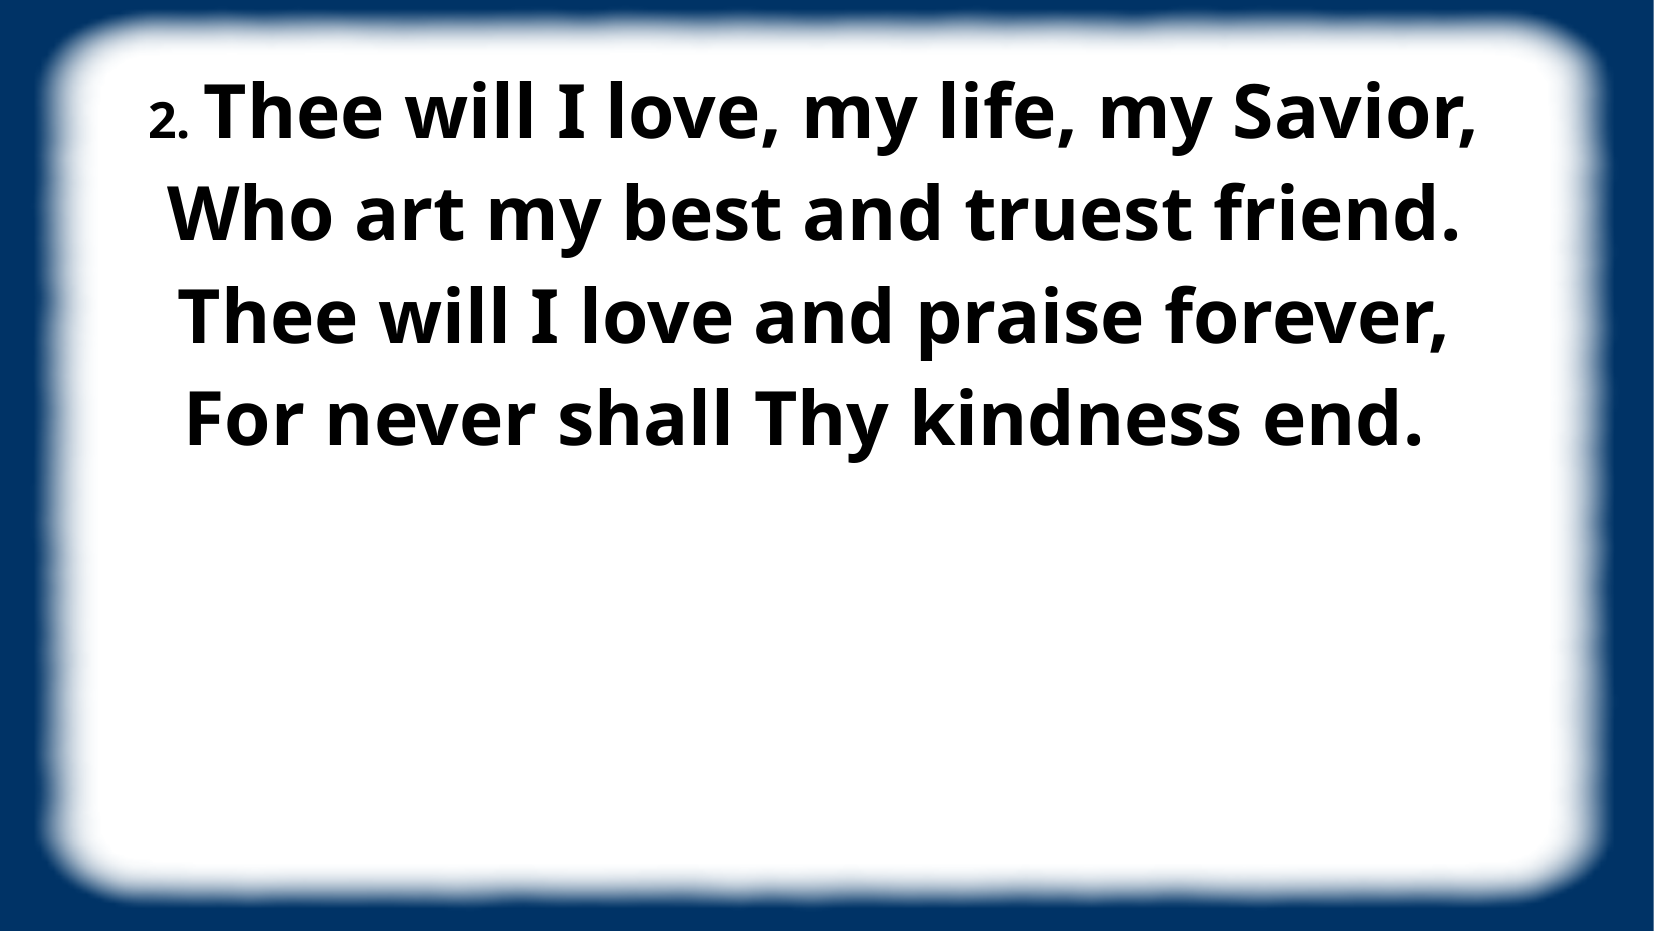

2. Thee will I love, my life, my Savior,
Who art my best and truest friend.
Thee will I love and praise forever,
For never shall Thy kindness end.